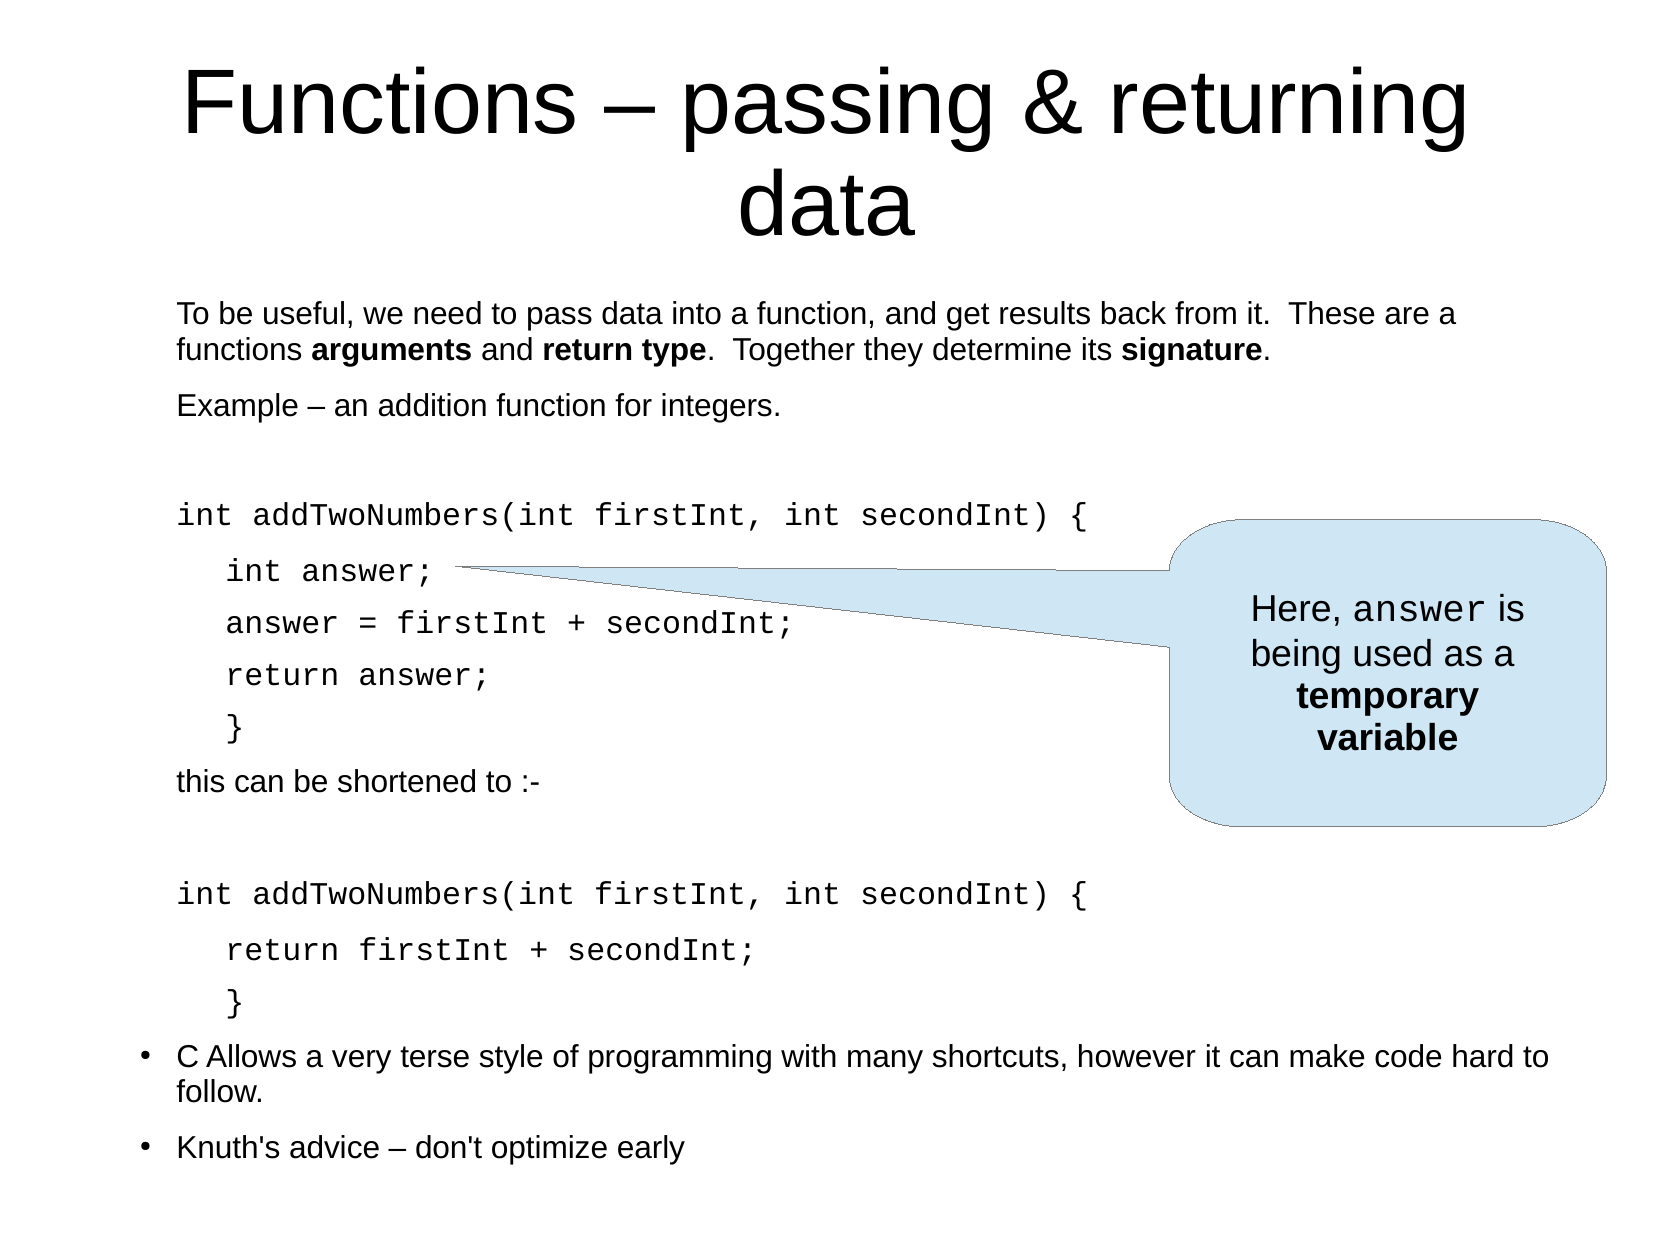

# Functions – passing & returning data
To be useful, we need to pass data into a function, and get results back from it. These are a functions arguments and return type. Together they determine its signature.
Example – an addition function for integers.
int addTwoNumbers(int firstInt, int secondInt) {
int answer;
answer = firstInt + secondInt;
return answer;
}
this can be shortened to :-
int addTwoNumbers(int firstInt, int secondInt) {
return firstInt + secondInt;
}
C Allows a very terse style of programming with many shortcuts, however it can make code hard to follow.
Knuth's advice – don't optimize early
Here, answer is
being used as a
temporary
variable